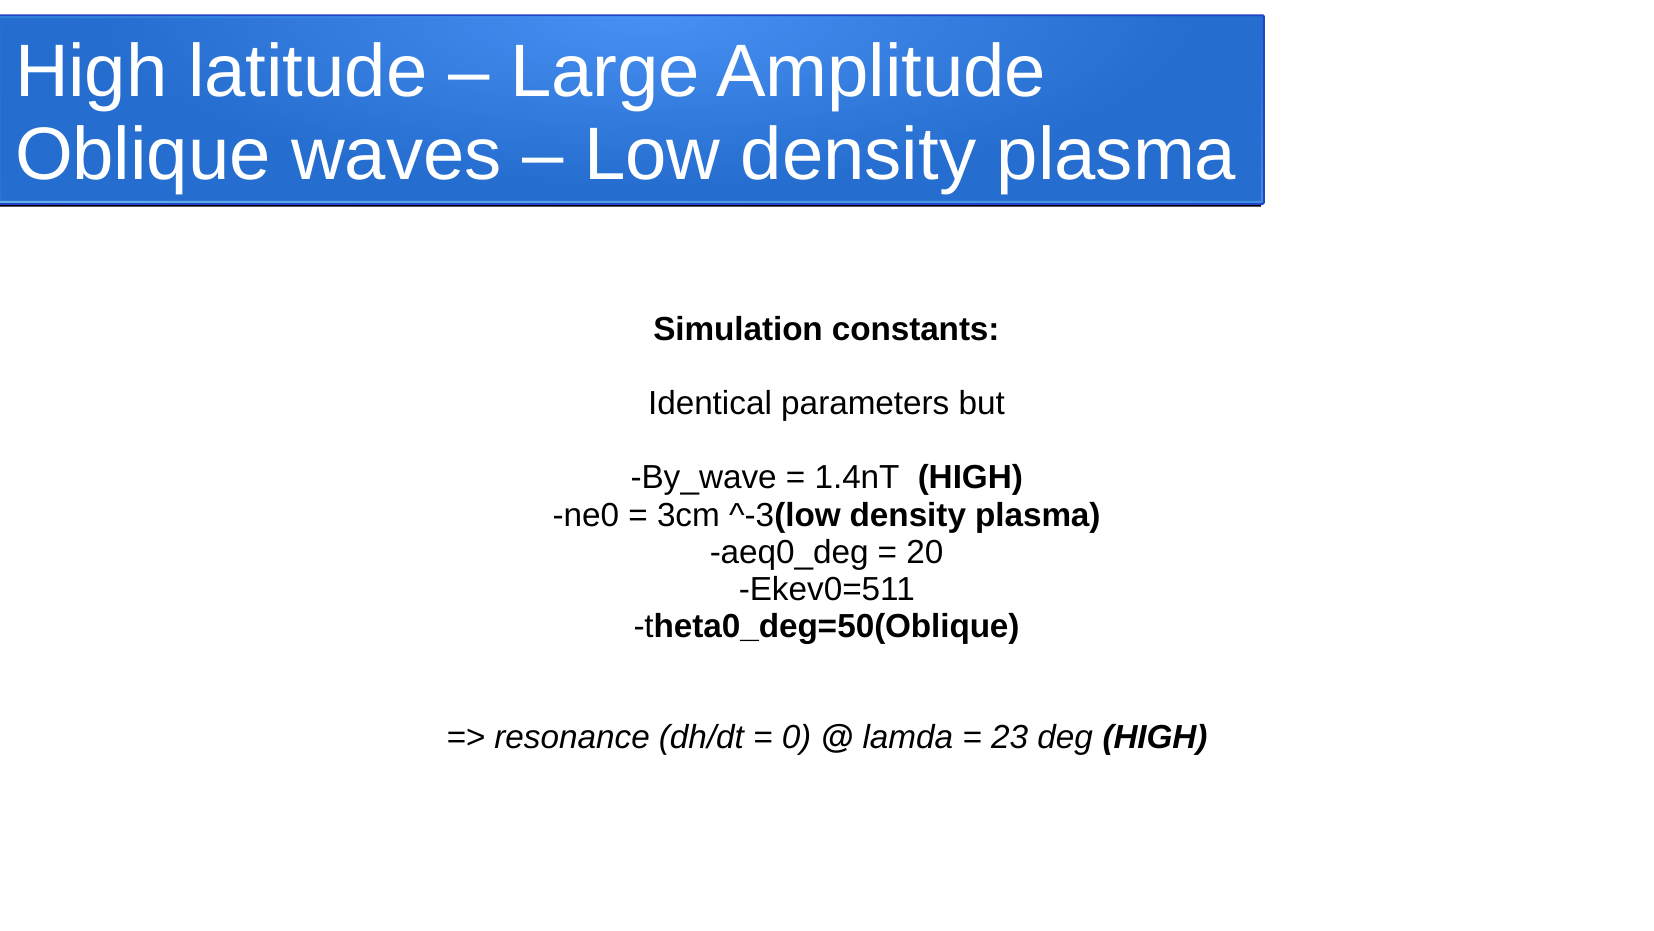

# High latitude – Large Amplitude Oblique waves – Low density plasma
Simulation constants:
Identical parameters but
-By_wave = 1.4nT (HIGH)
-ne0 = 3cm ^-3(low density plasma)
-aeq0_deg = 20
-Ekev0=511
-theta0_deg=50(Oblique)
=> resonance (dh/dt = 0) @ lamda = 23 deg (HIGH)